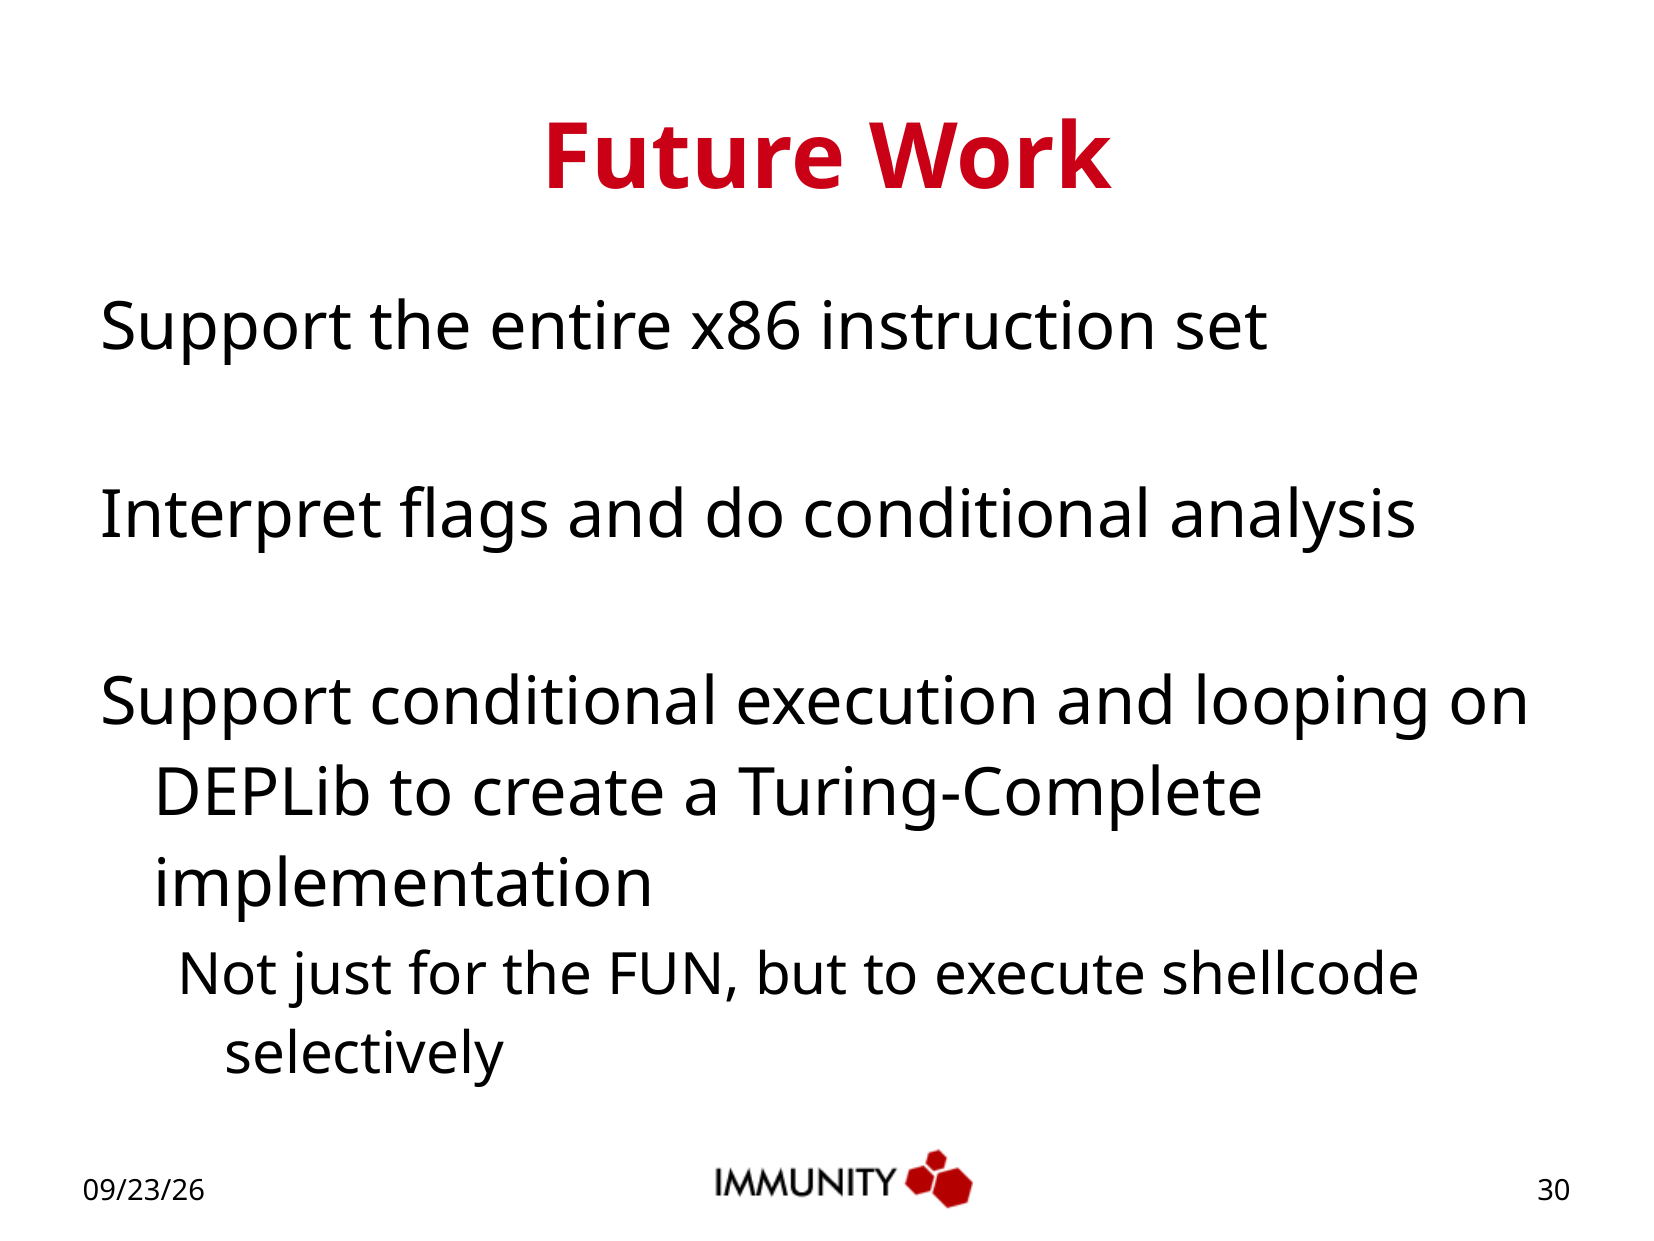

# Future Work
Support the entire x86 instruction set
Interpret flags and do conditional analysis
Support conditional execution and looping on DEPLib to create a Turing-Complete implementation
Not just for the FUN, but to execute shellcode selectively
30